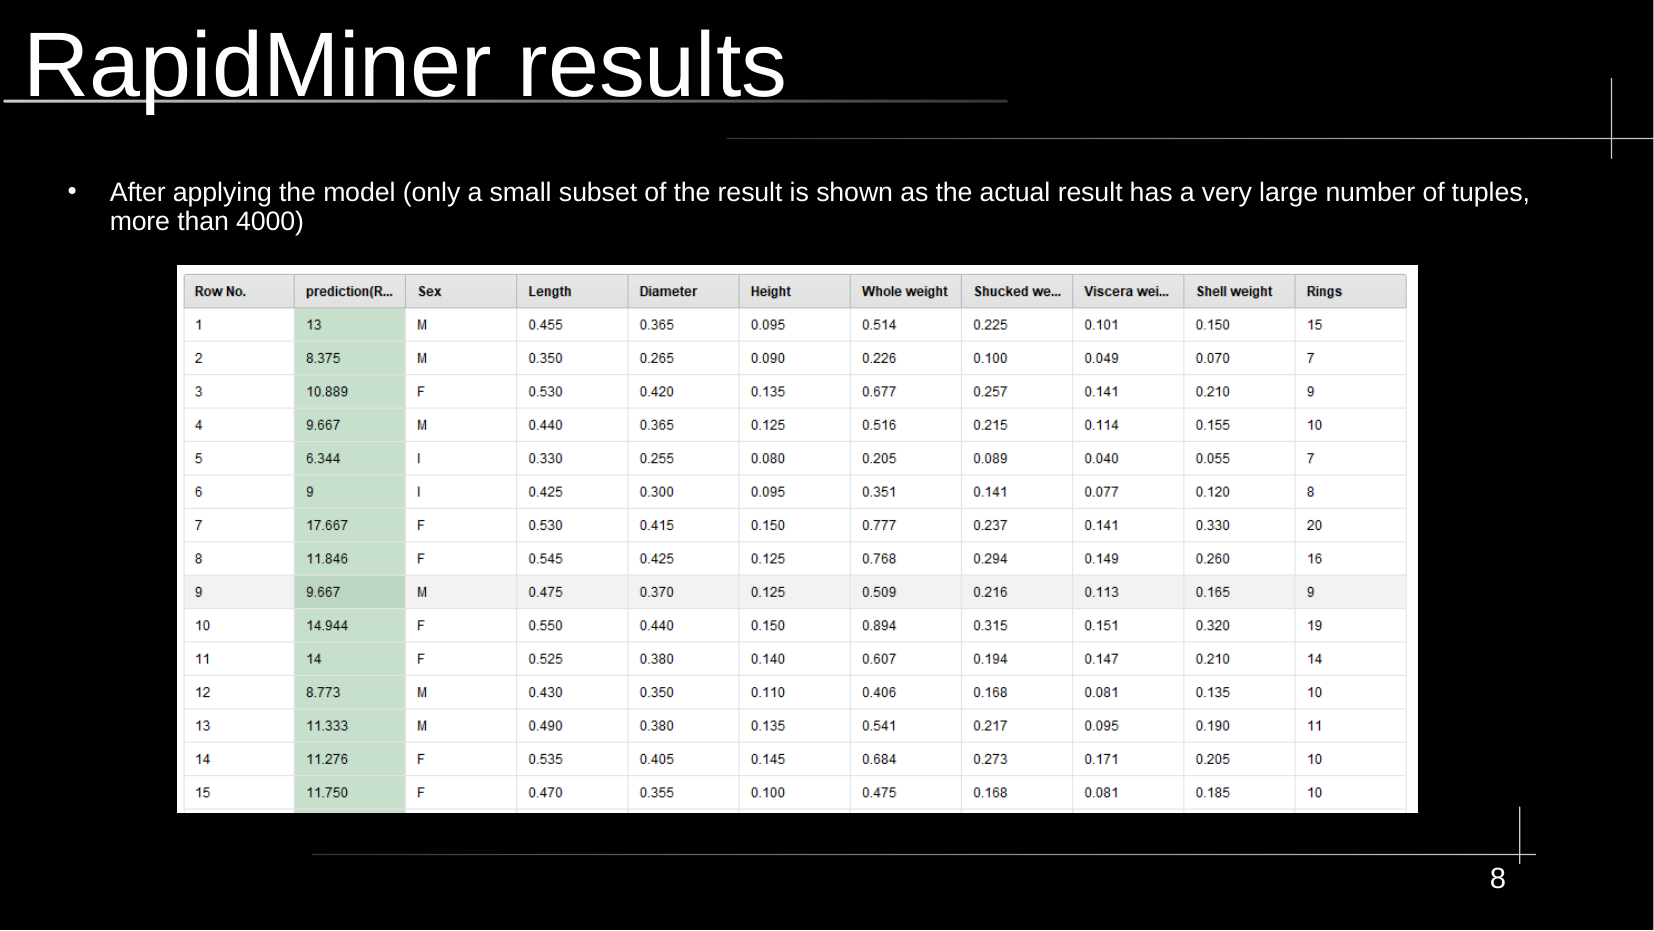

# RapidMiner results
After applying the model (only a small subset of the result is shown as the actual result has a very large number of tuples, more than 4000)
8